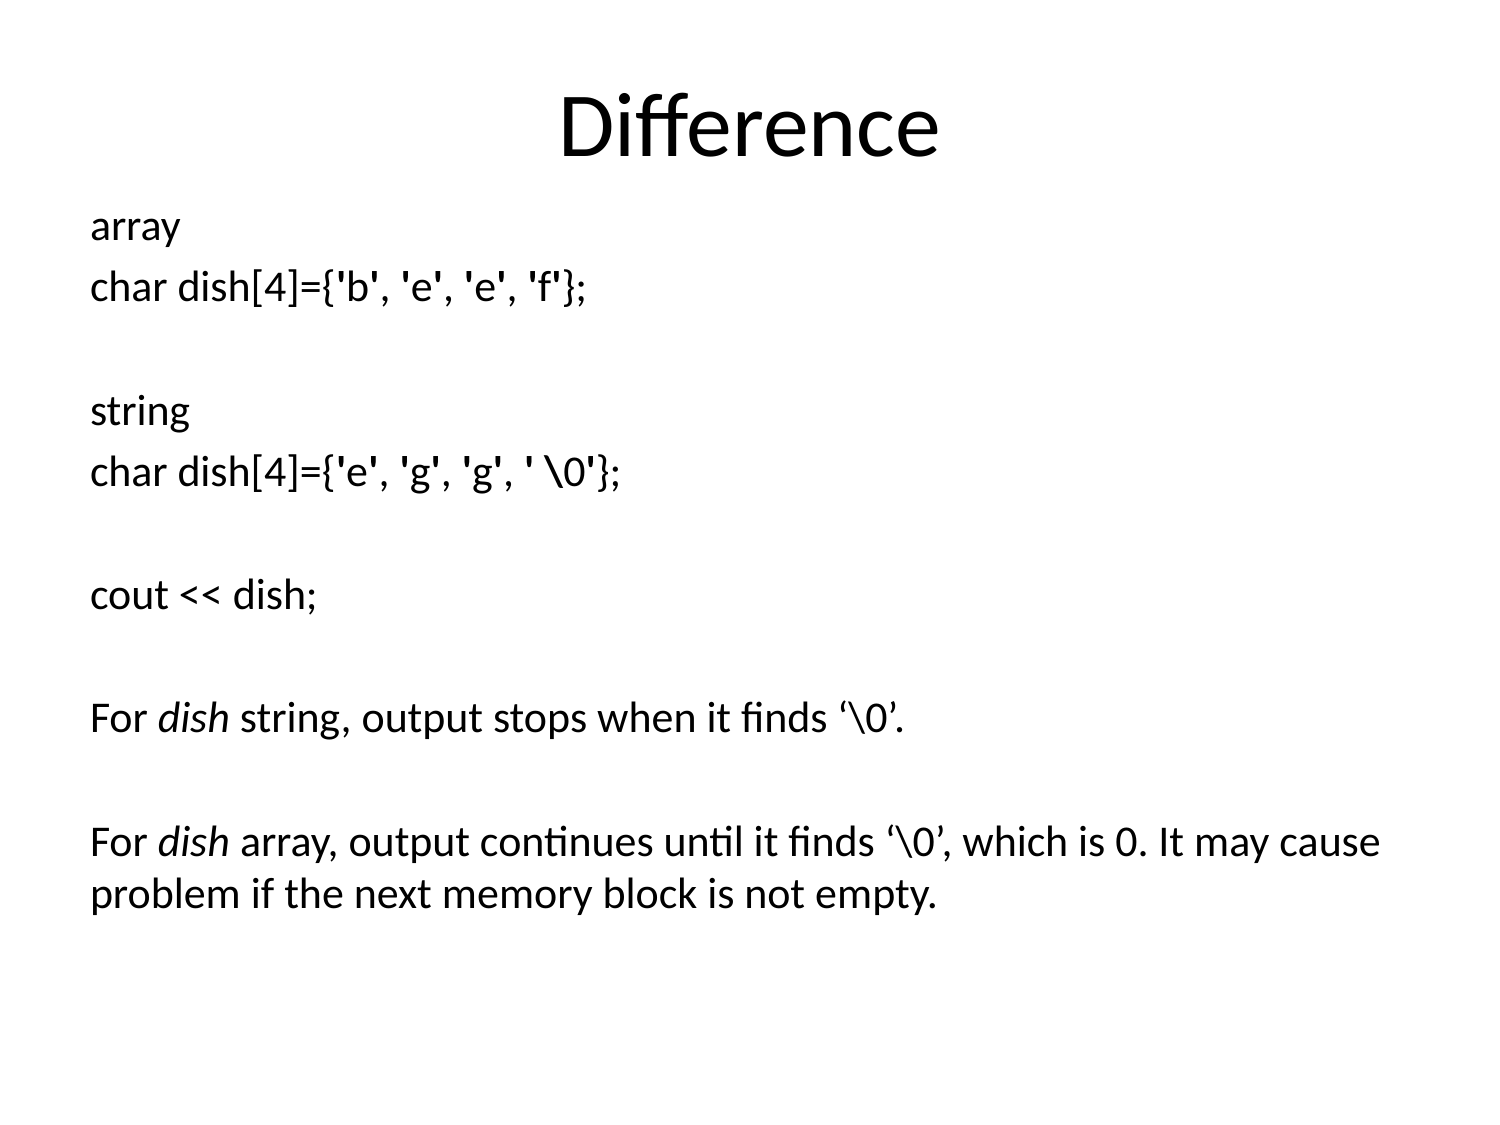

# Difference
array
char dish[4]={'b', 'e', 'e', 'f'};
string
char dish[4]={'e', 'g', 'g', ' \0'};
cout << dish;
For dish string, output stops when it finds ‘\0’.
For dish array, output continues until it finds ‘\0’, which is 0. It may cause problem if the next memory block is not empty.